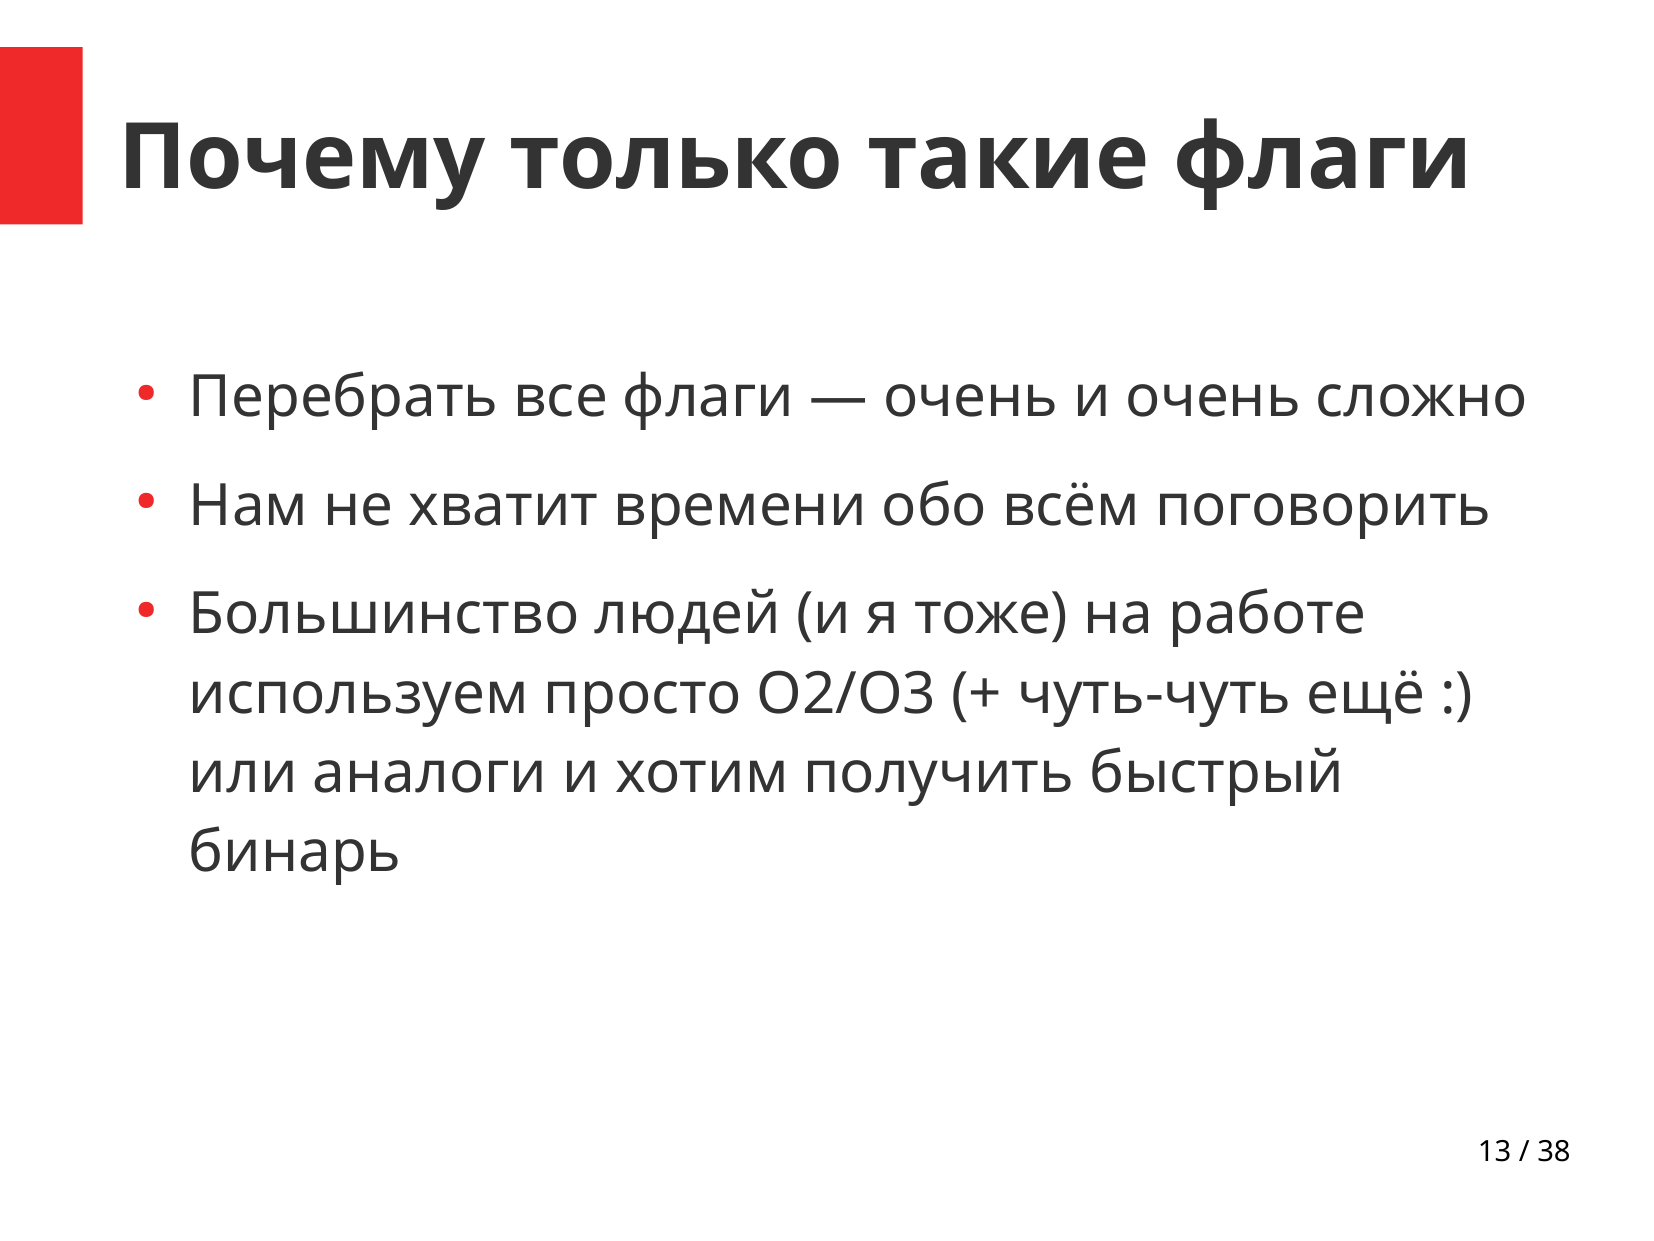

# Почему только такие флаги
Перебрать все флаги — очень и очень сложно
Нам не хватит времени обо всём поговорить
Большинство людей (и я тоже) на работе используем просто O2/O3 (+ чуть-чуть ещё :) или аналоги и хотим получить быстрый бинарь
13